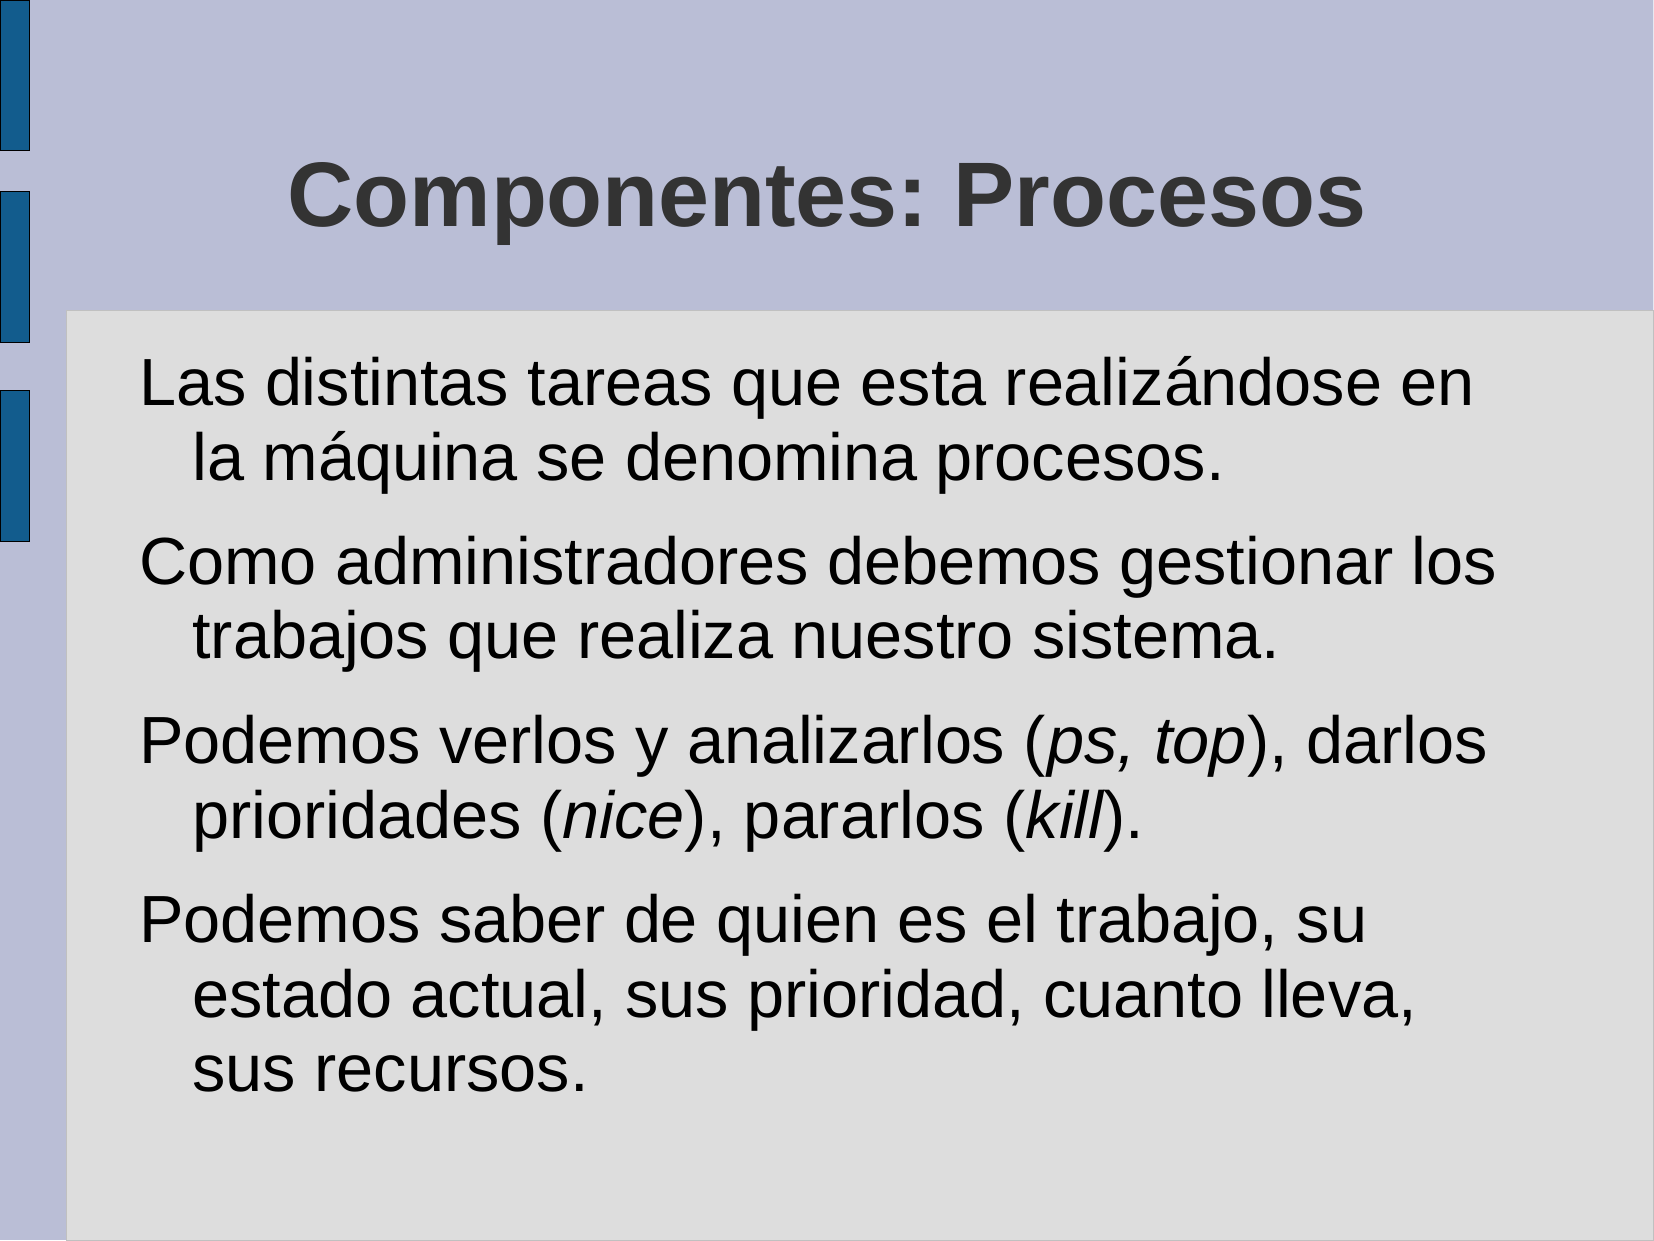

# Componentes: Procesos
Las distintas tareas que esta realizándose en la máquina se denomina procesos.
Como administradores debemos gestionar los trabajos que realiza nuestro sistema.
Podemos verlos y analizarlos (ps, top), darlos prioridades (nice), pararlos (kill).
Podemos saber de quien es el trabajo, su estado actual, sus prioridad, cuanto lleva, sus recursos.